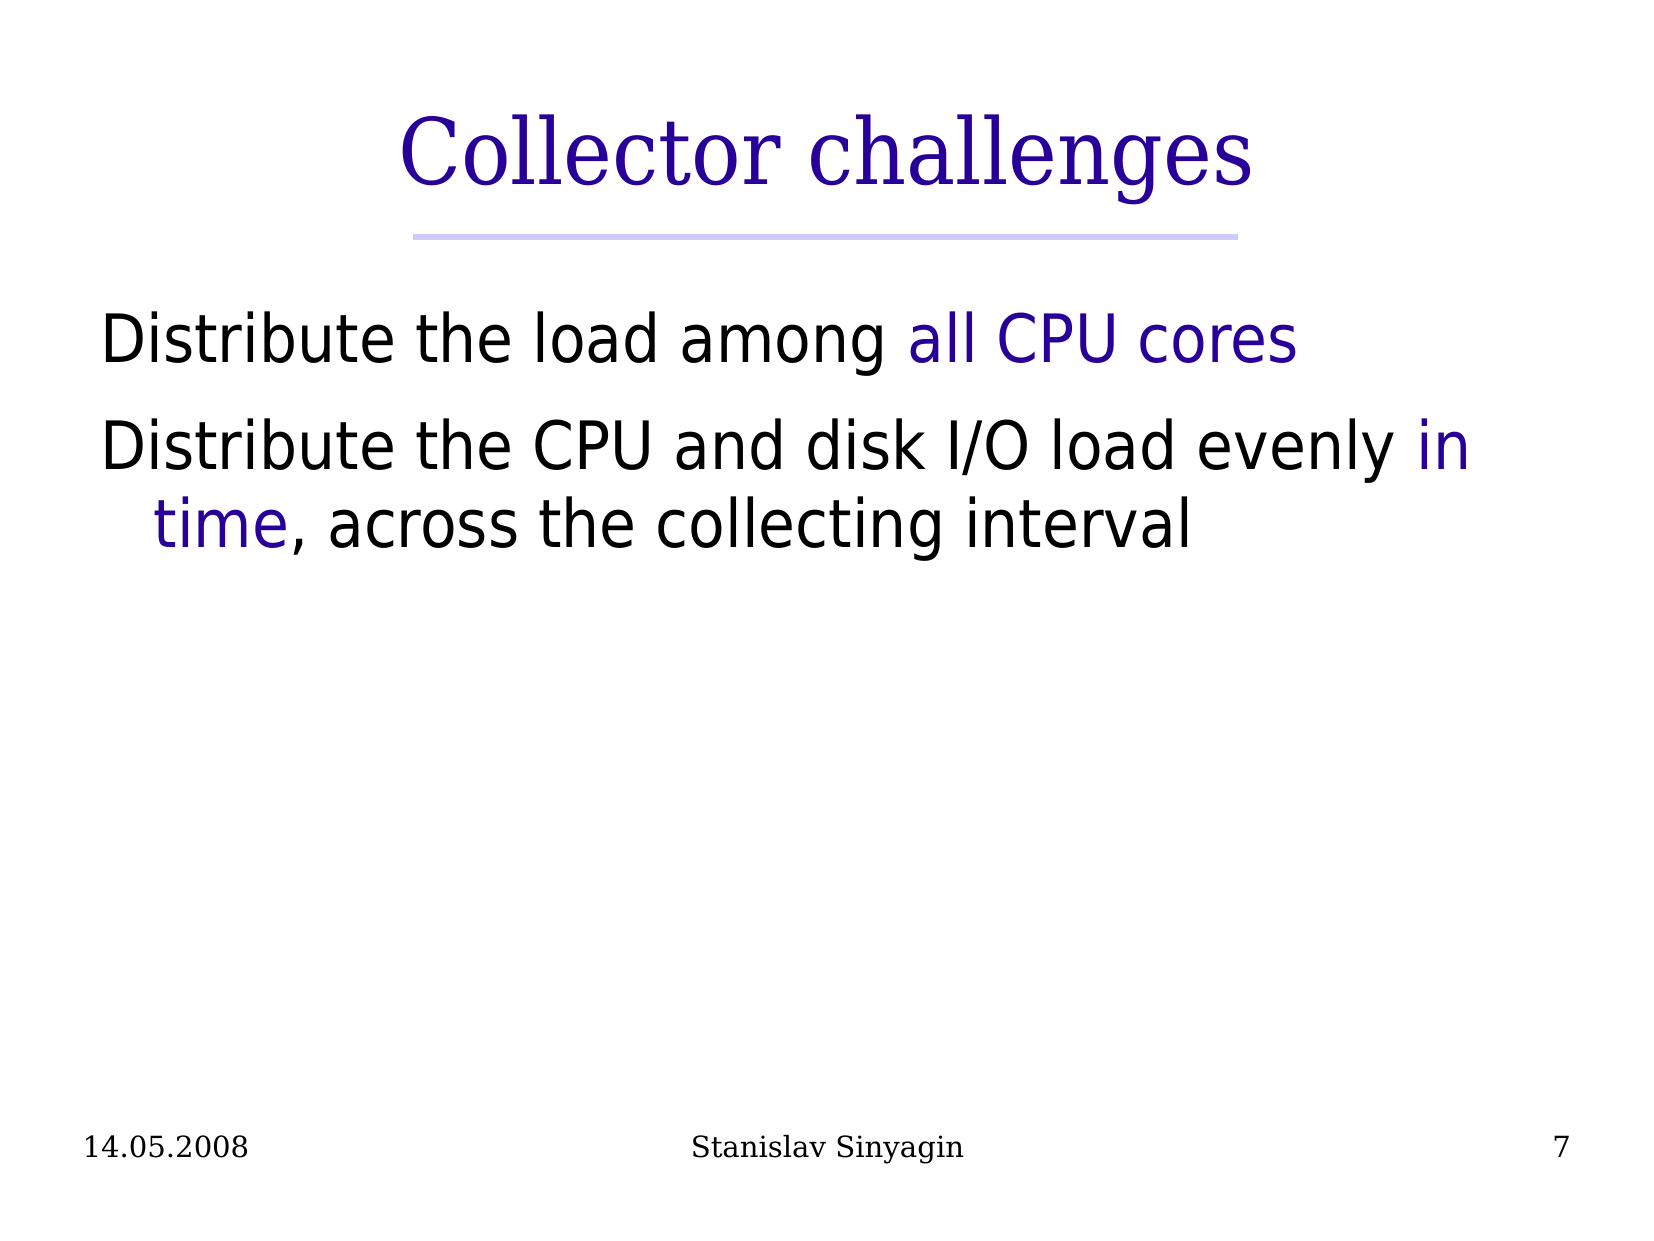

# Collector challenges
Distribute the load among all CPU cores
Distribute the CPU and disk I/O load evenly in time, across the collecting interval
14.05.2008
Stanislav Sinyagin
7